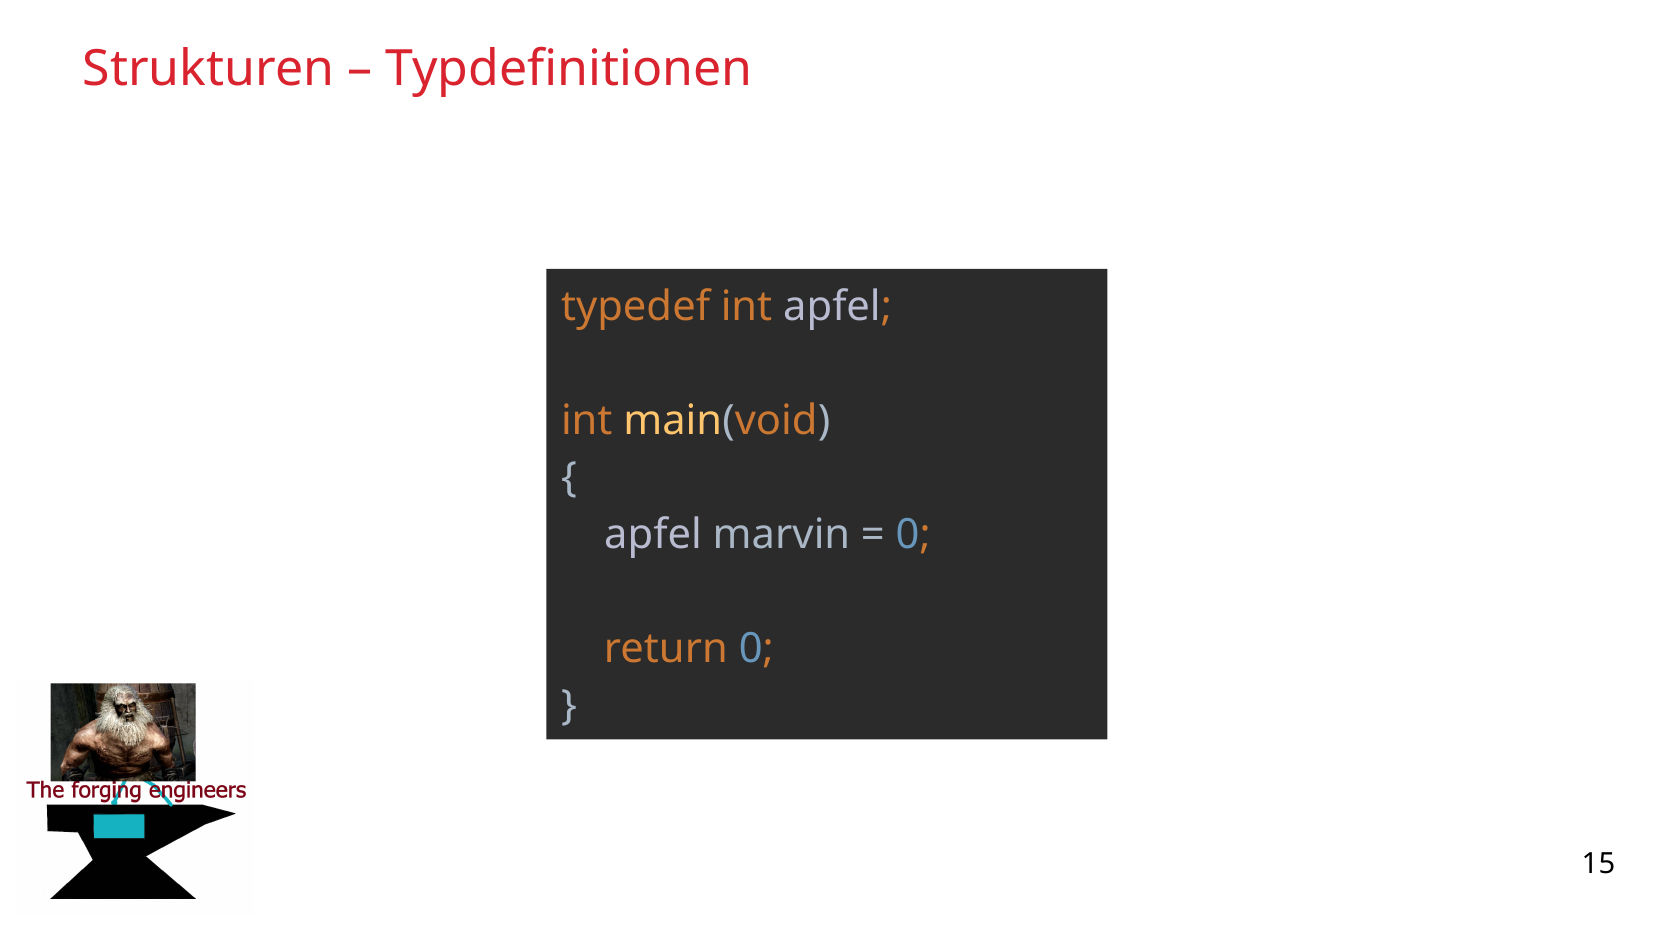

# Strukturen – Typdefinitionen
typedef int apfel;
int main(void)
{
 apfel marvin = 0;
 return 0;
}